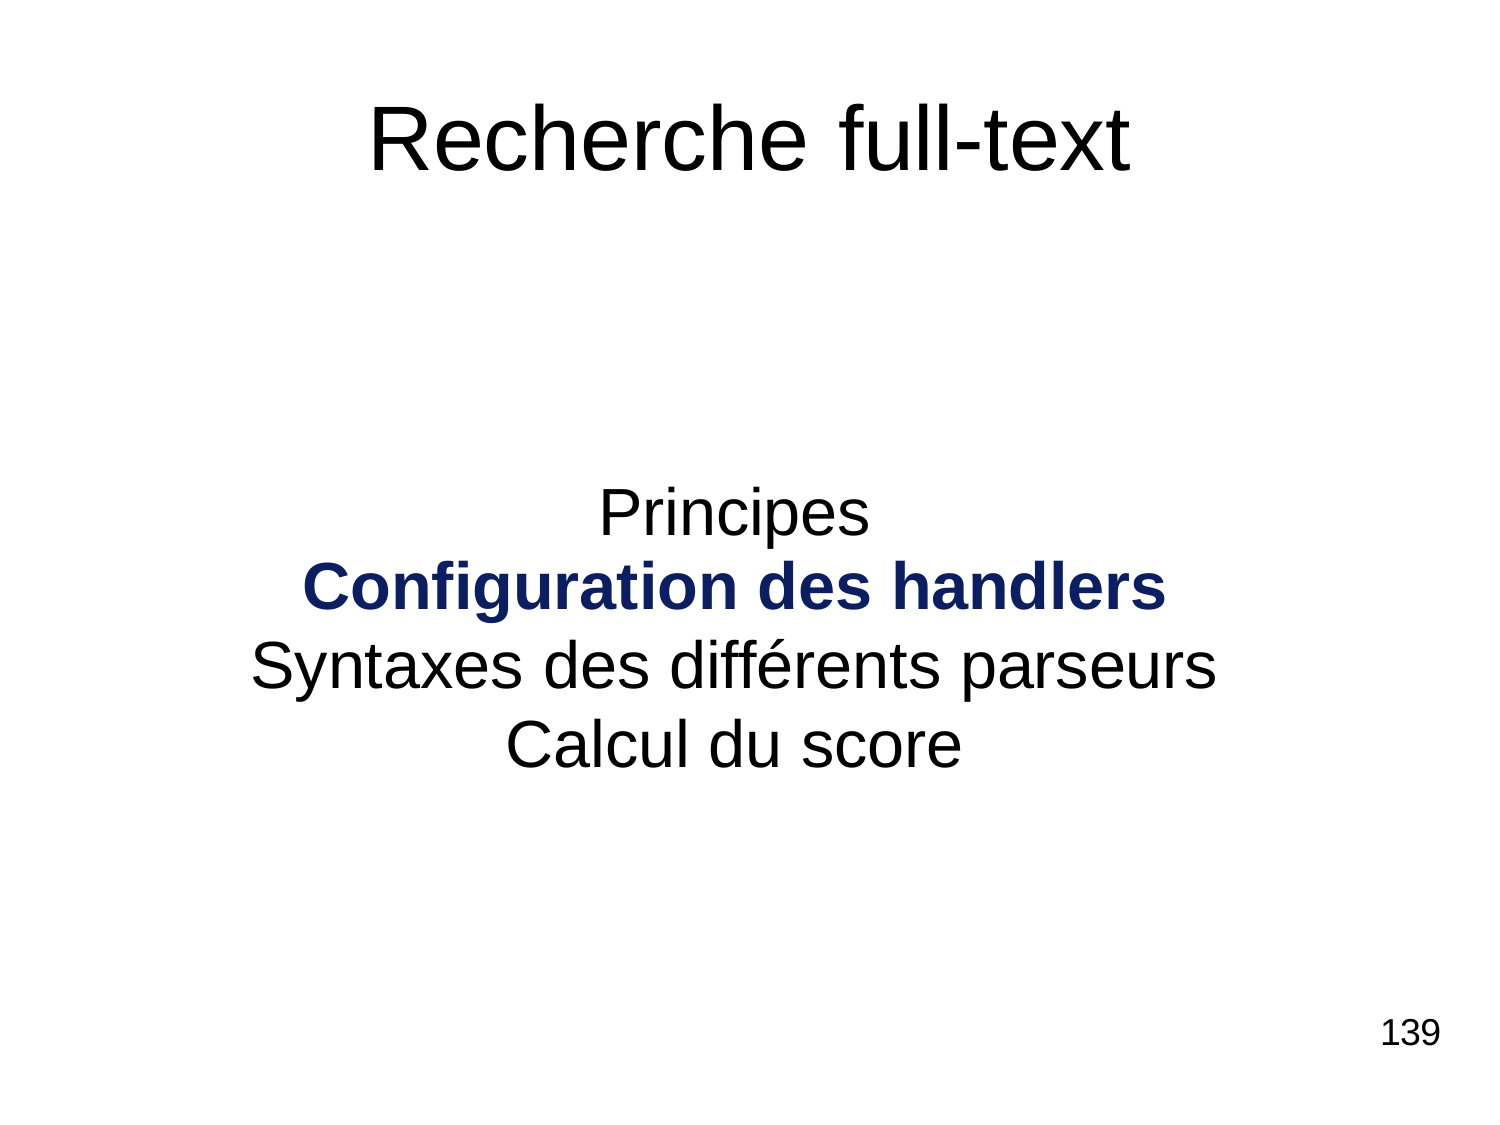

# Recherche	full-text
Principes
Configuration des handlers
Syntaxes des différents parseurs
Calcul du score
139